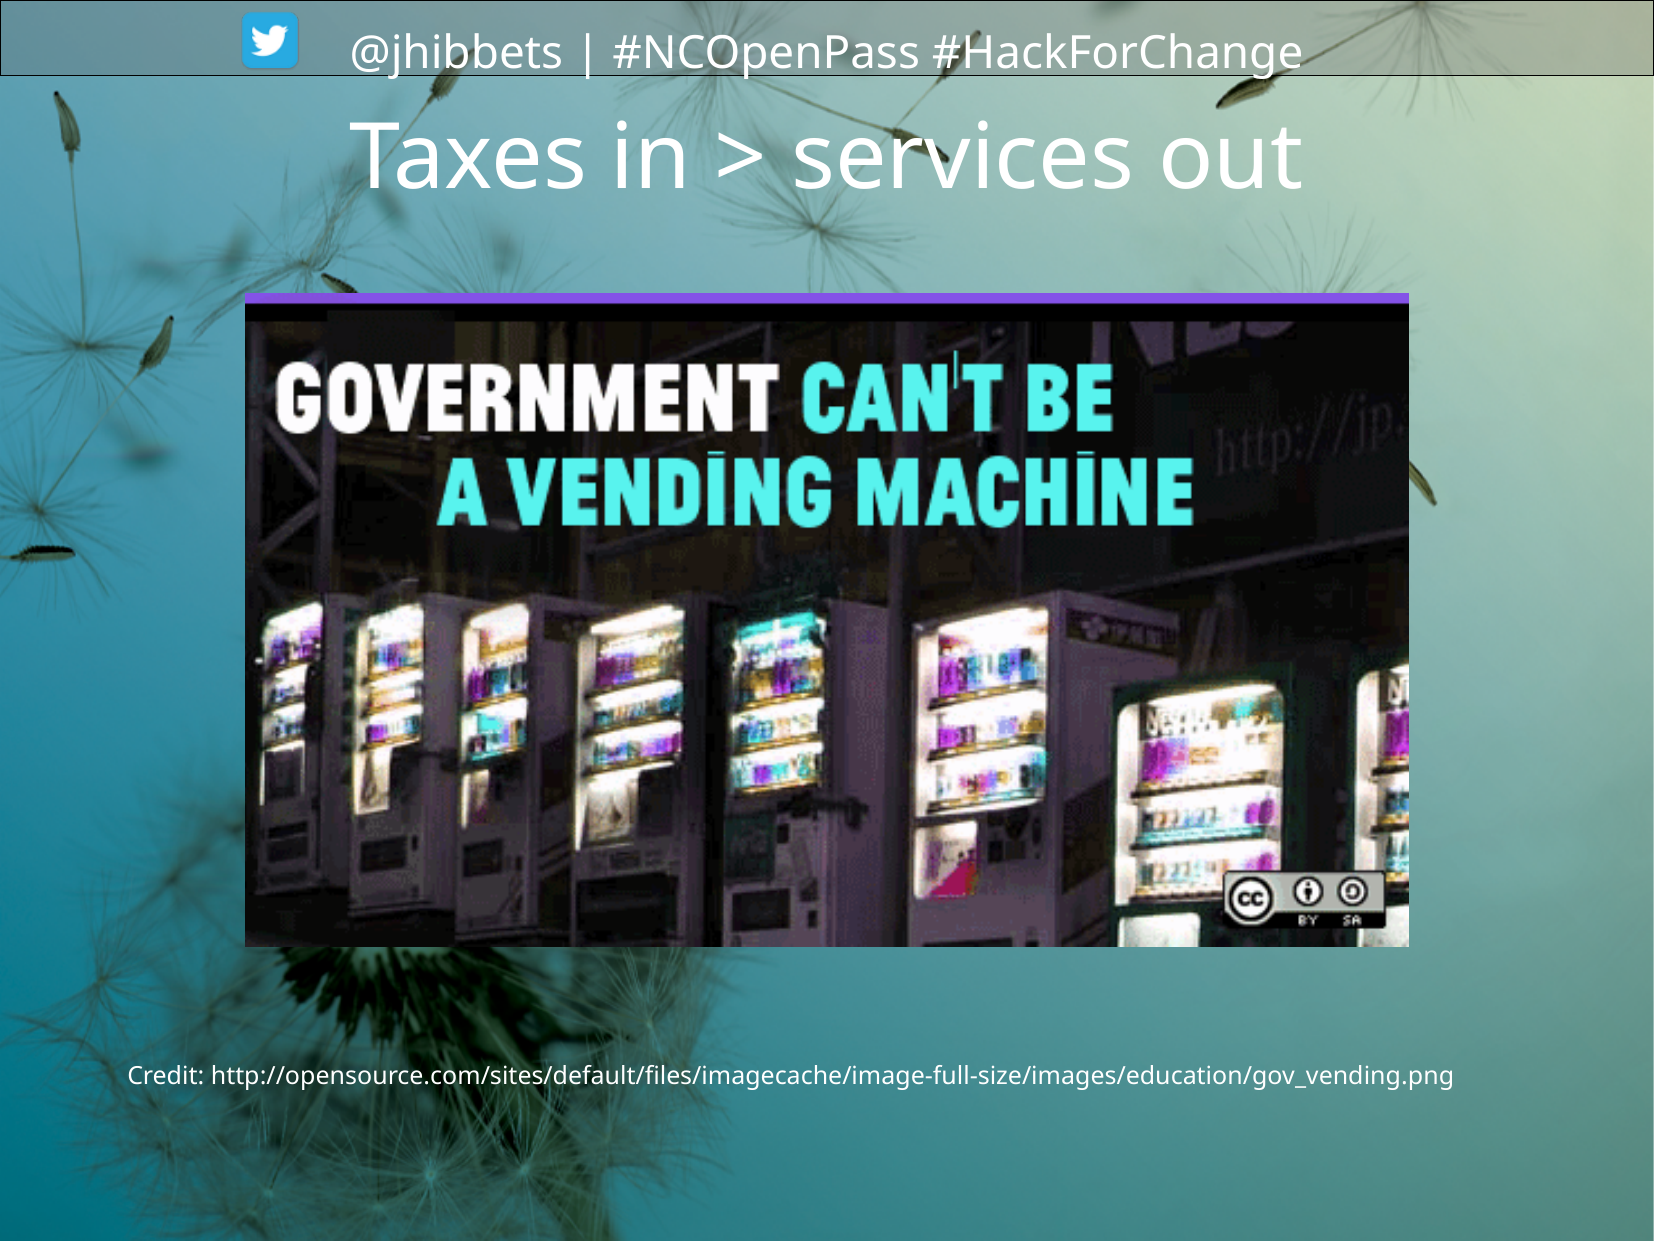

# Taxes in > services out
Credit: http://opensource.com/sites/default/files/imagecache/image-full-size/images/education/gov_vending.png